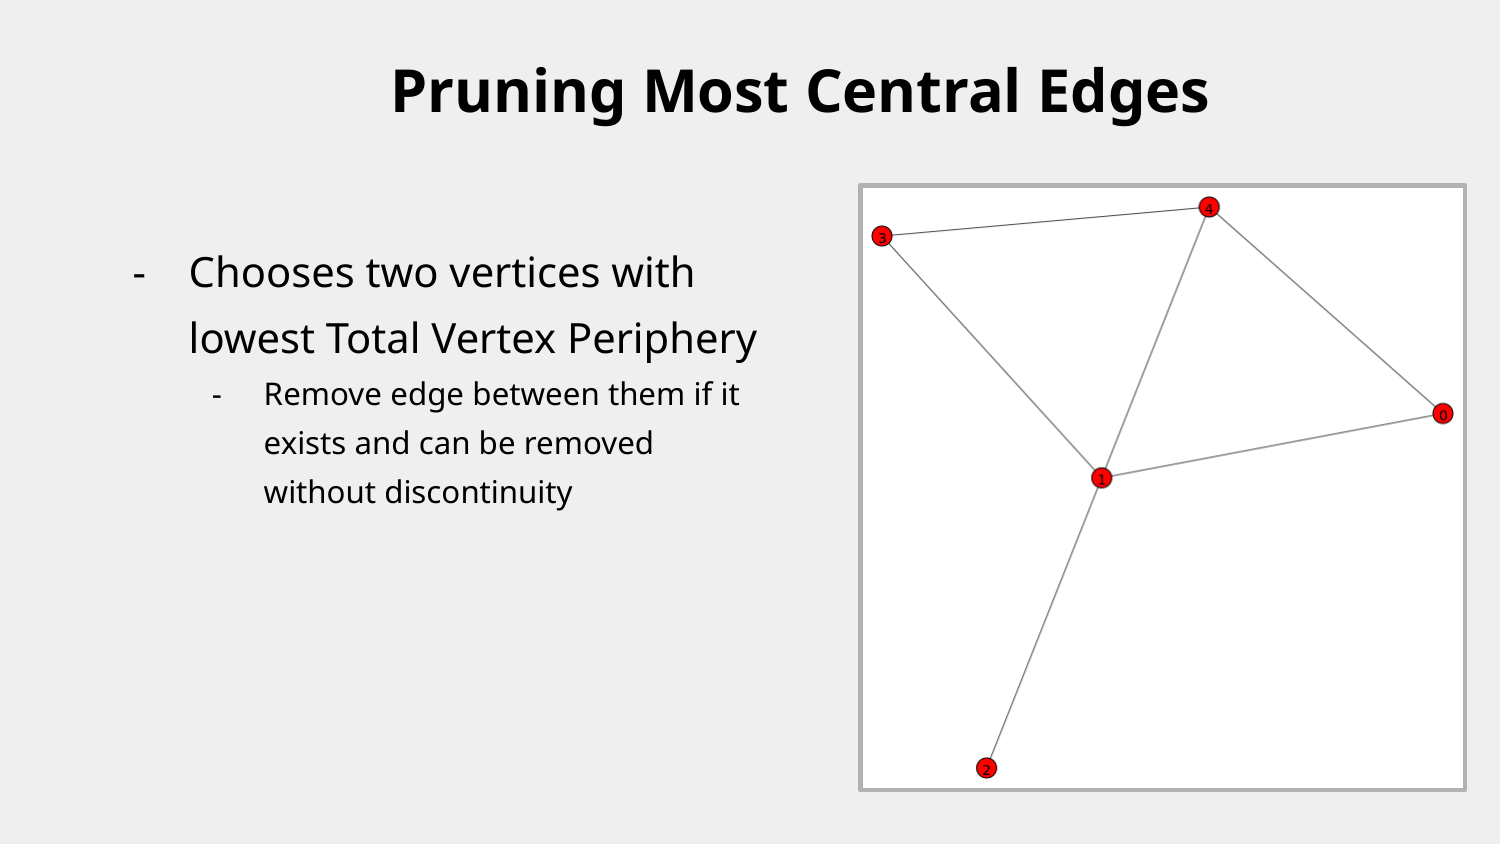

# Pruning Most Central Edges
Chooses two vertices with lowest Total Vertex Periphery
Remove edge between them if it exists and can be removed without discontinuity